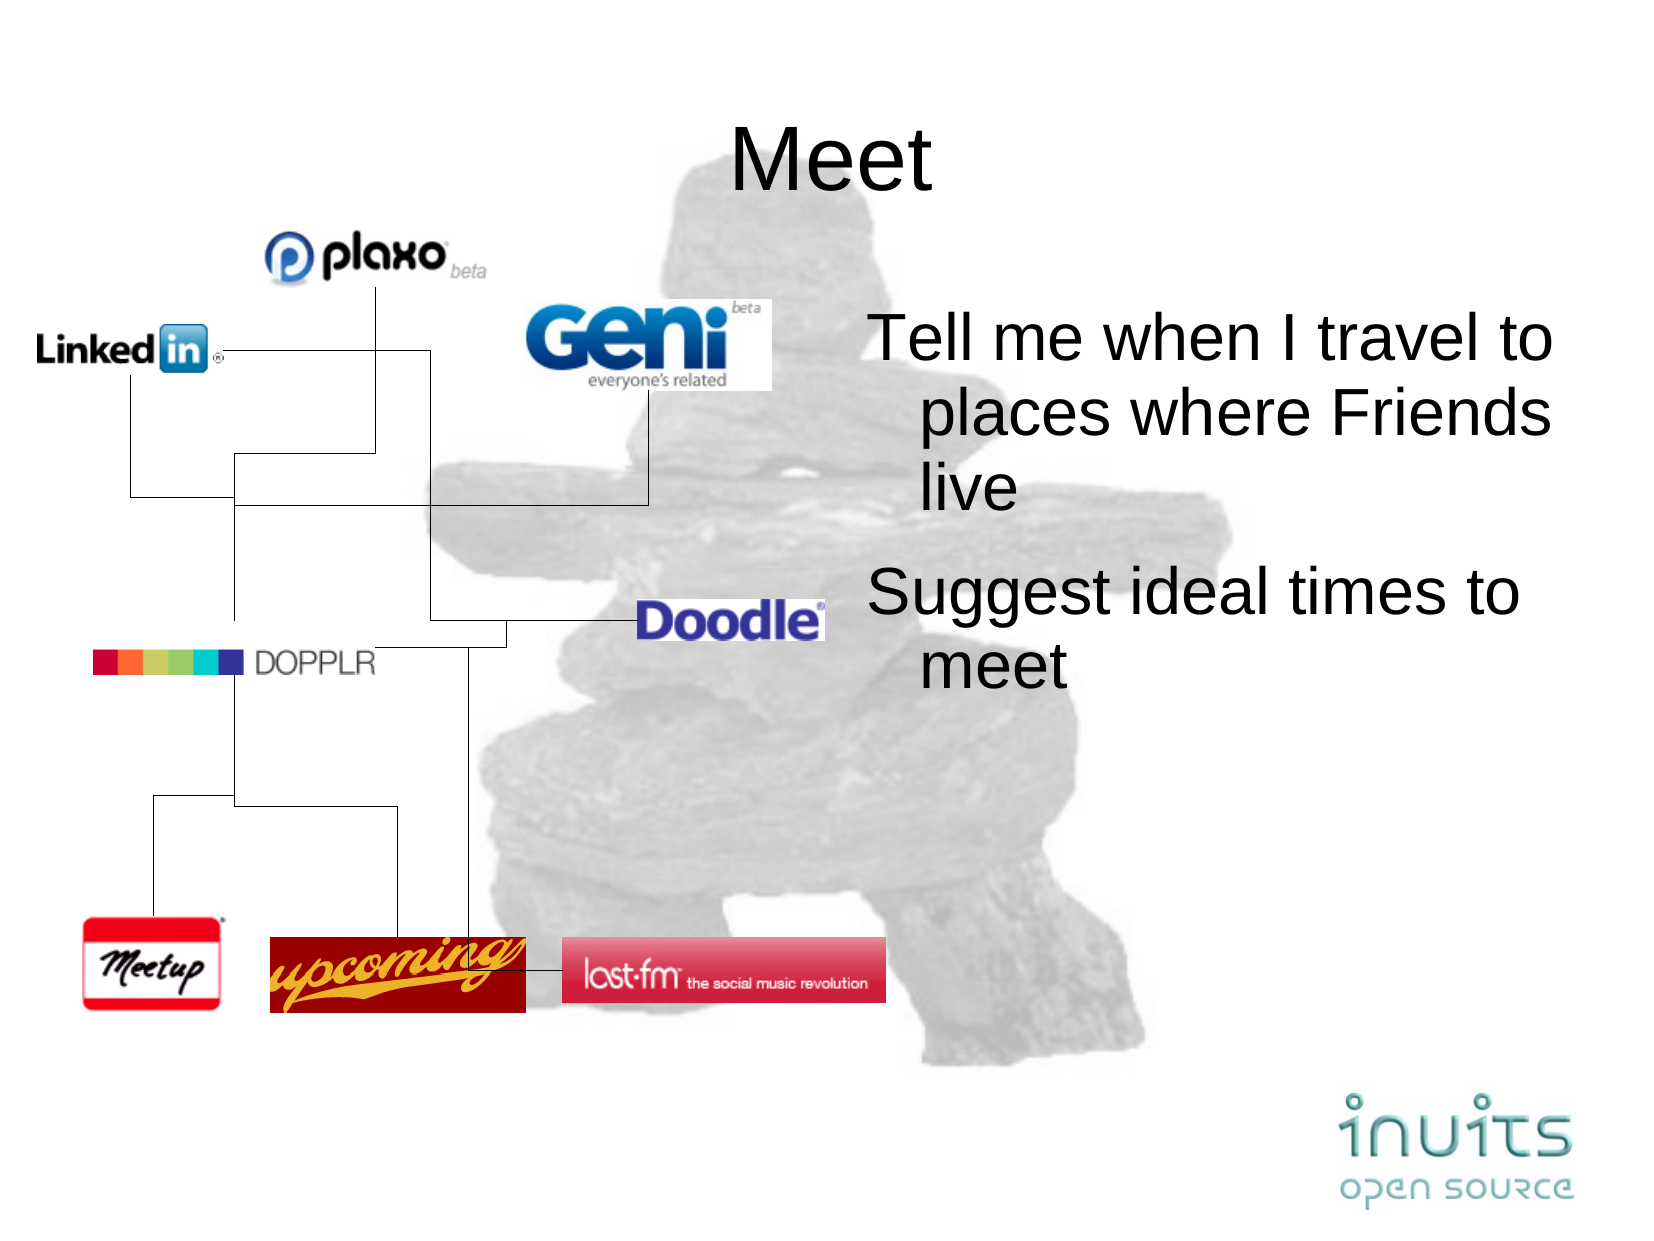

# Meet
Tell me when I travel to places where Friends live
Suggest ideal times to meet